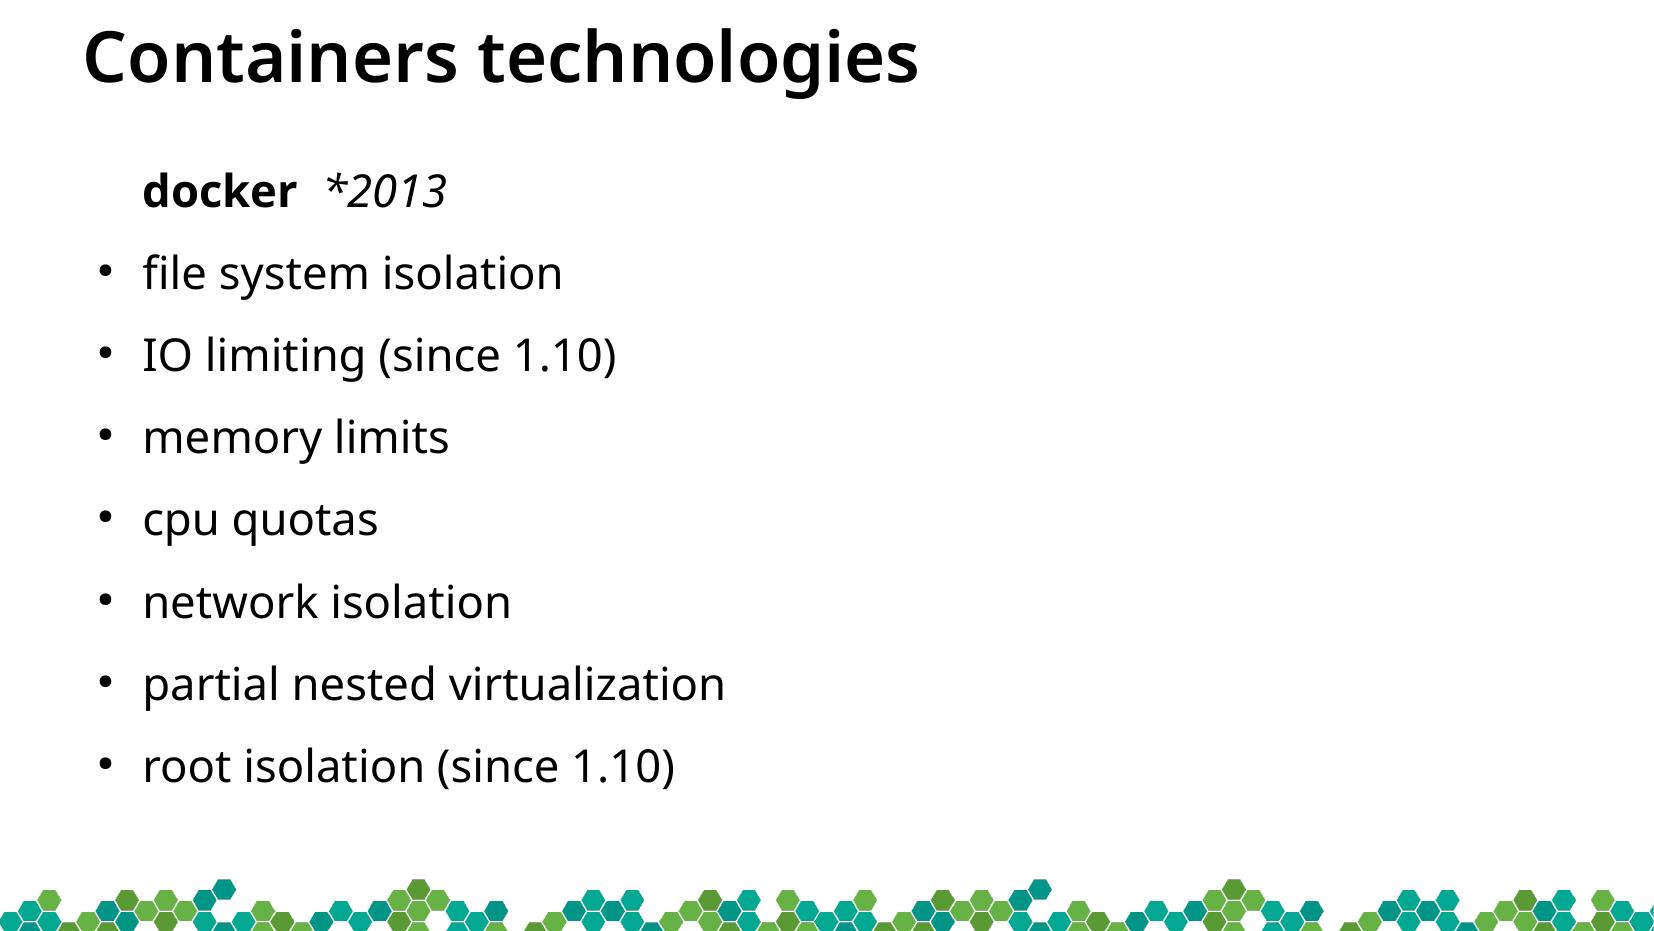

# Containers technologies
docker *2013
file system isolation
IO limiting (since 1.10)
memory limits
cpu quotas
network isolation
partial nested virtualization
root isolation (since 1.10)